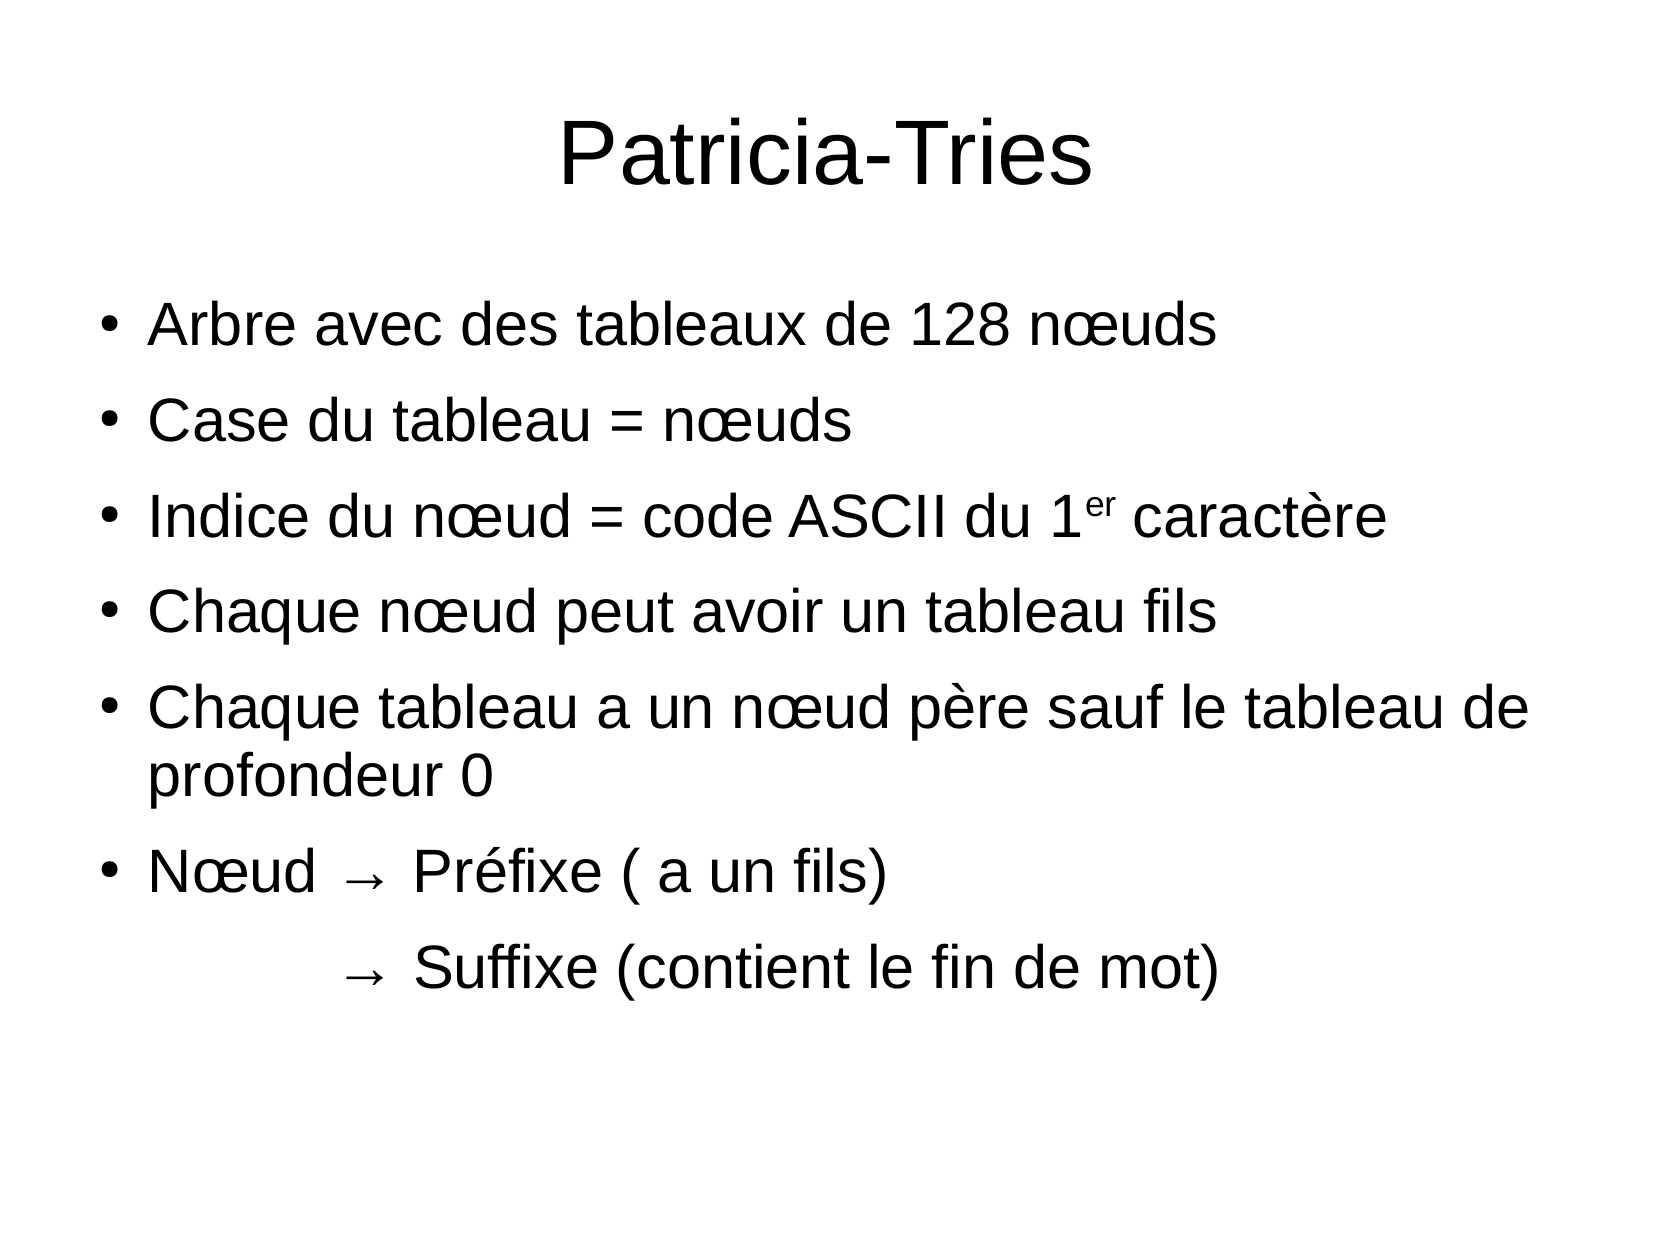

# Patricia-Tries
Arbre avec des tableaux de 128 nœuds
Case du tableau = nœuds
Indice du nœud = code ASCII du 1er caractère
Chaque nœud peut avoir un tableau fils
Chaque tableau a un nœud père sauf le tableau de profondeur 0
Nœud → Préfixe ( a un fils)
 → Suffixe (contient le fin de mot)